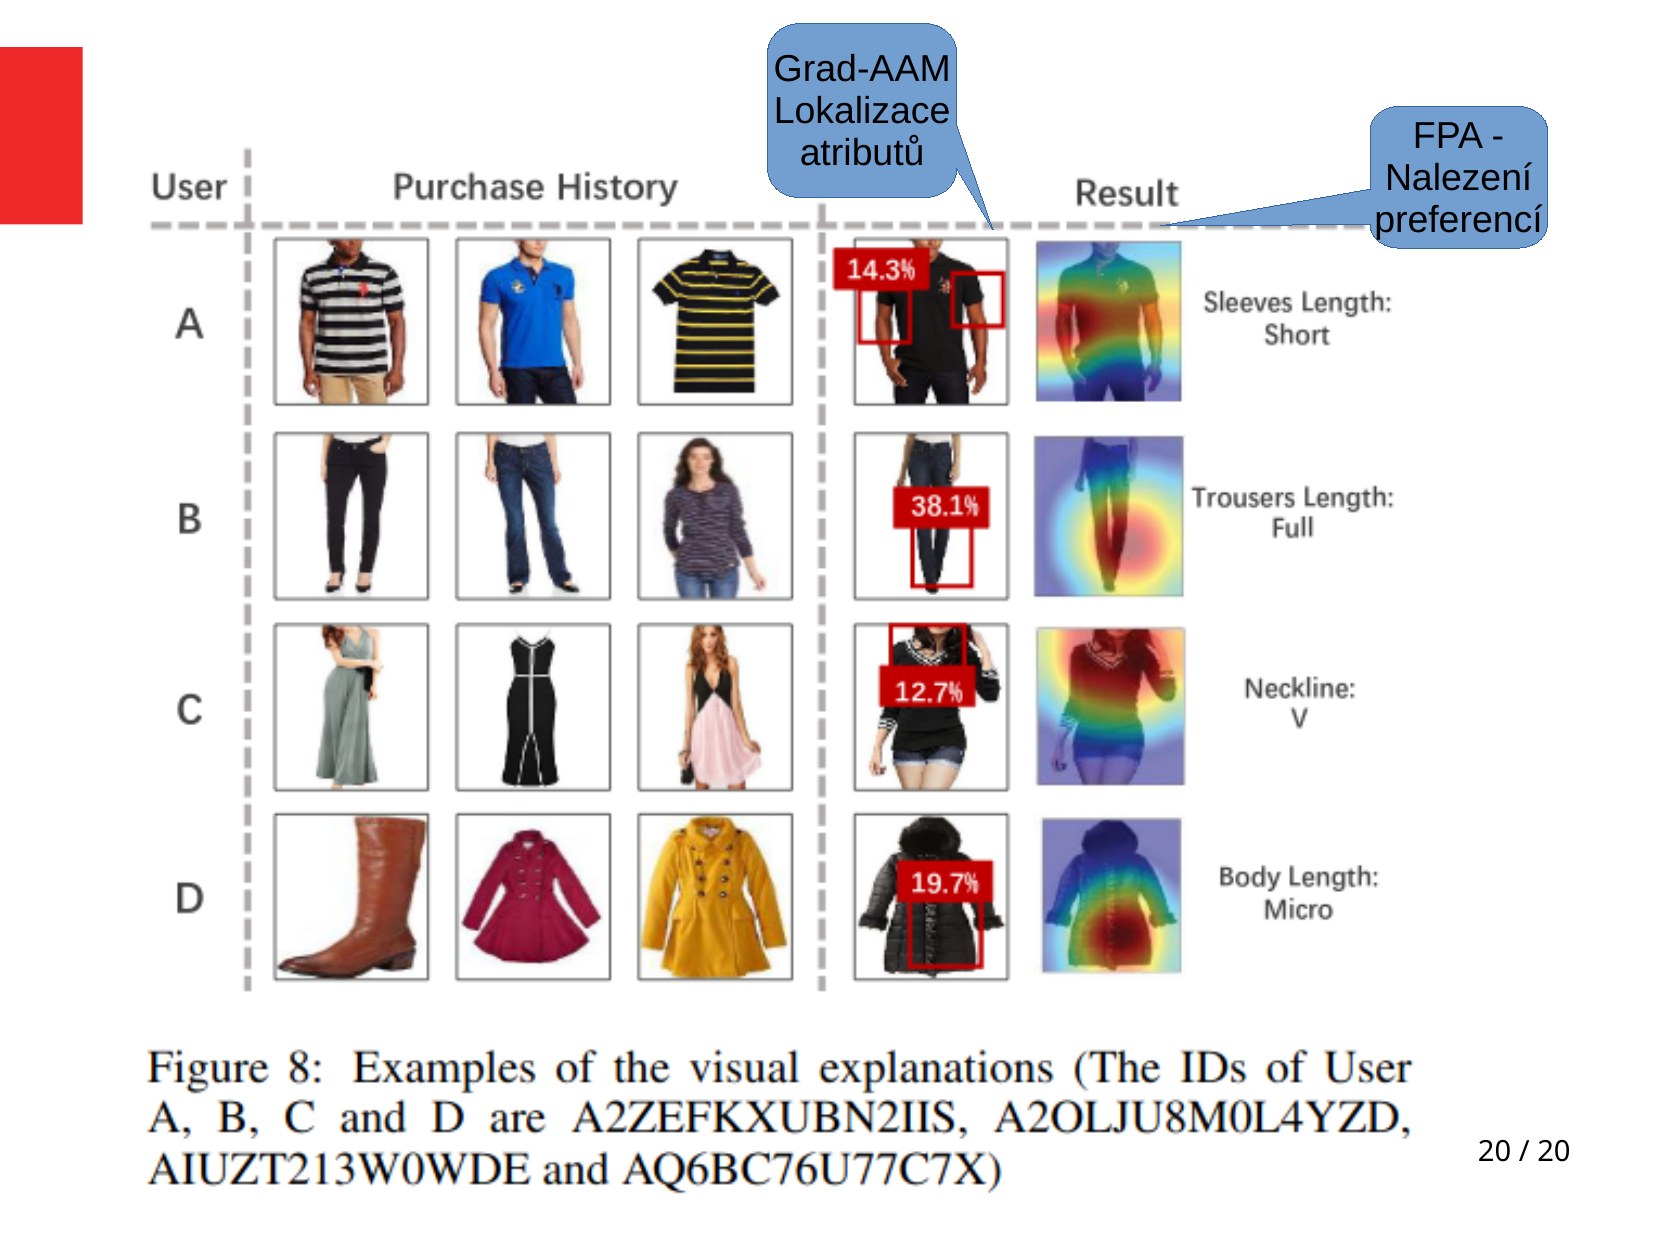

Grad-AAM
Lokalizace
atributů
#
FPA -
Nalezení
preferencí
20